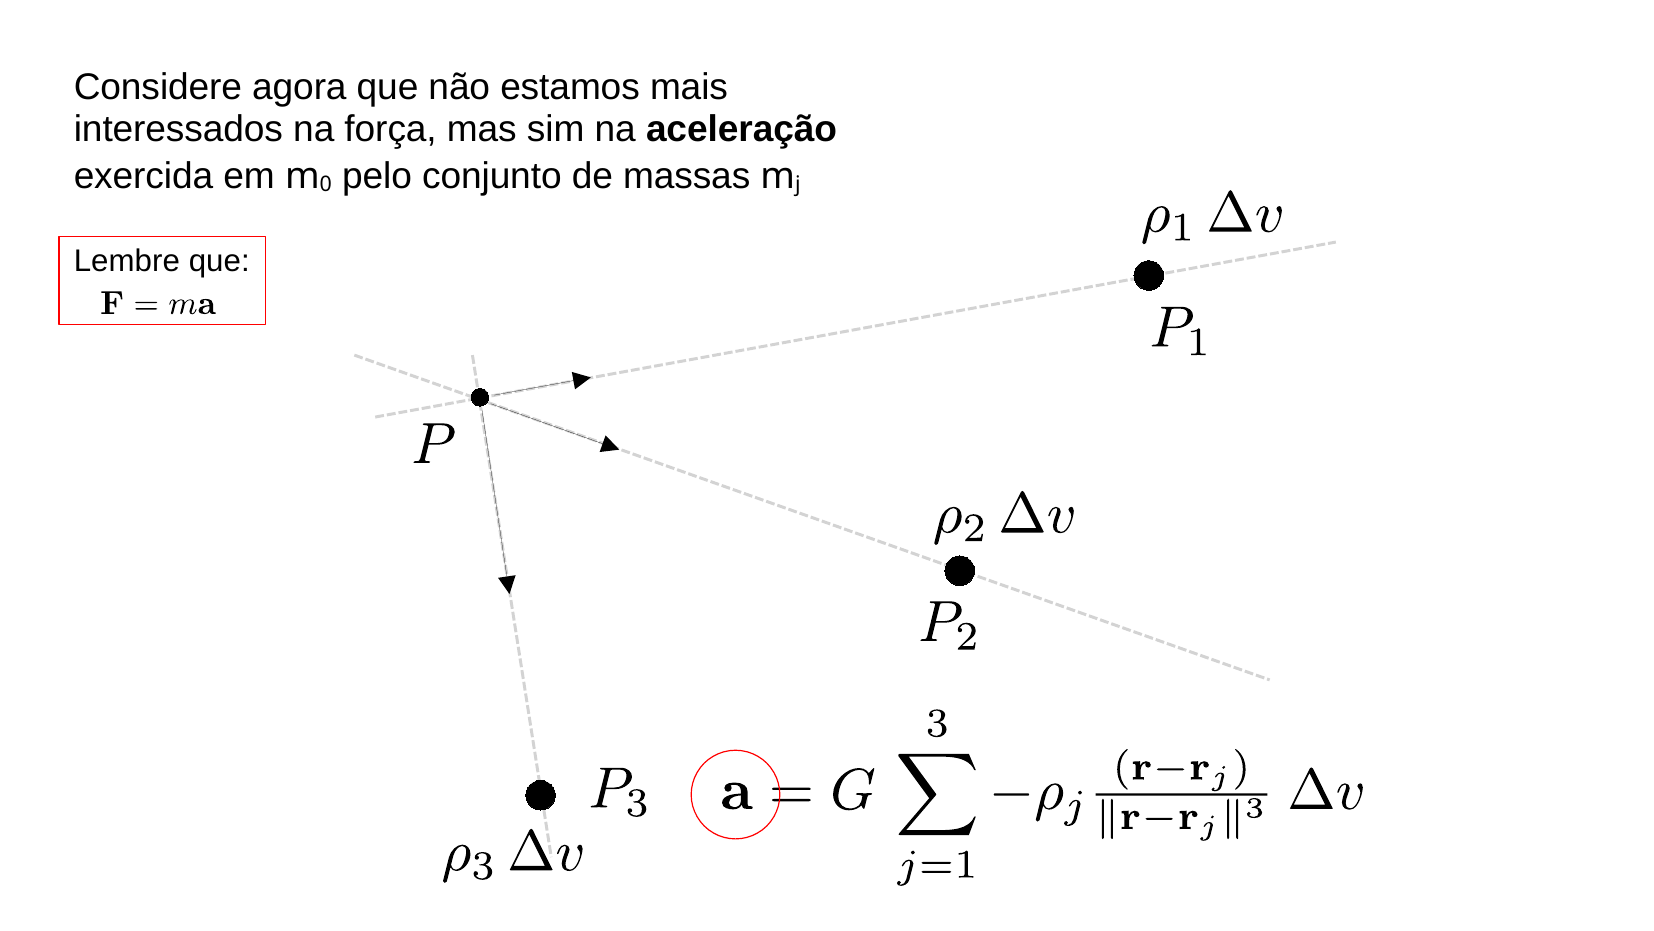

Considere agora que não estamos mais interessados na força, mas sim na aceleração exercida em m0 pelo conjunto de massas mj
Lembre que: